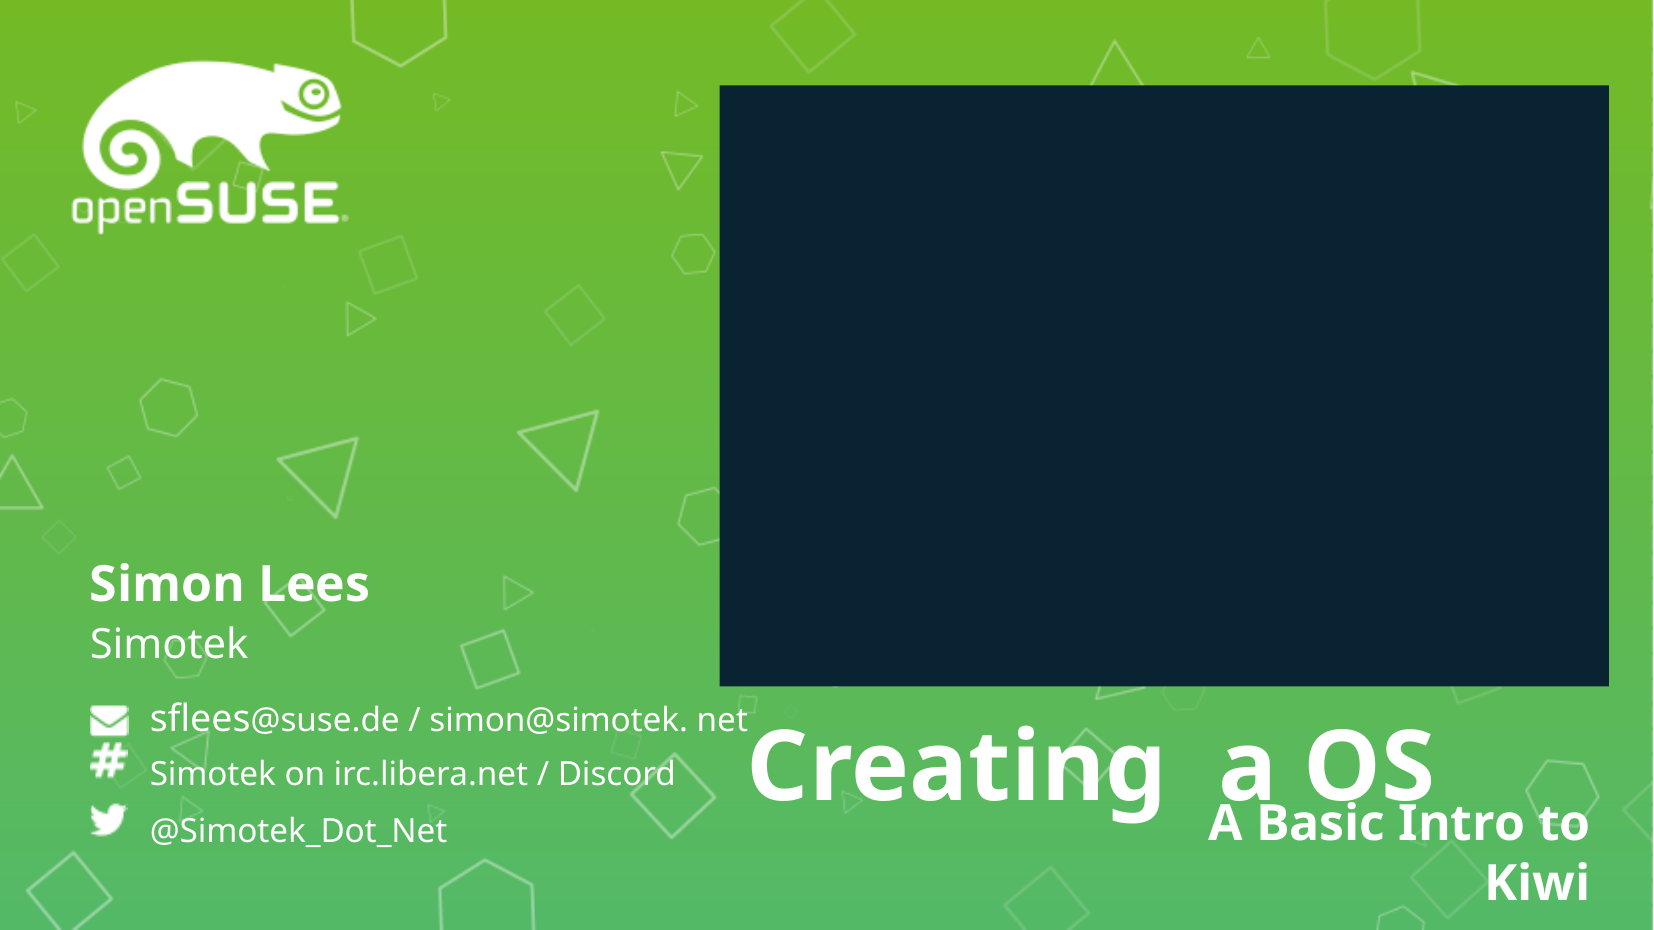

Simon Lees
Simotek
sflees@suse.de / simon@simotek. net
# Creating a OS
Simotek on irc.libera.net / Discord
@Simotek_Dot_Net
A Basic Intro to Kiwi